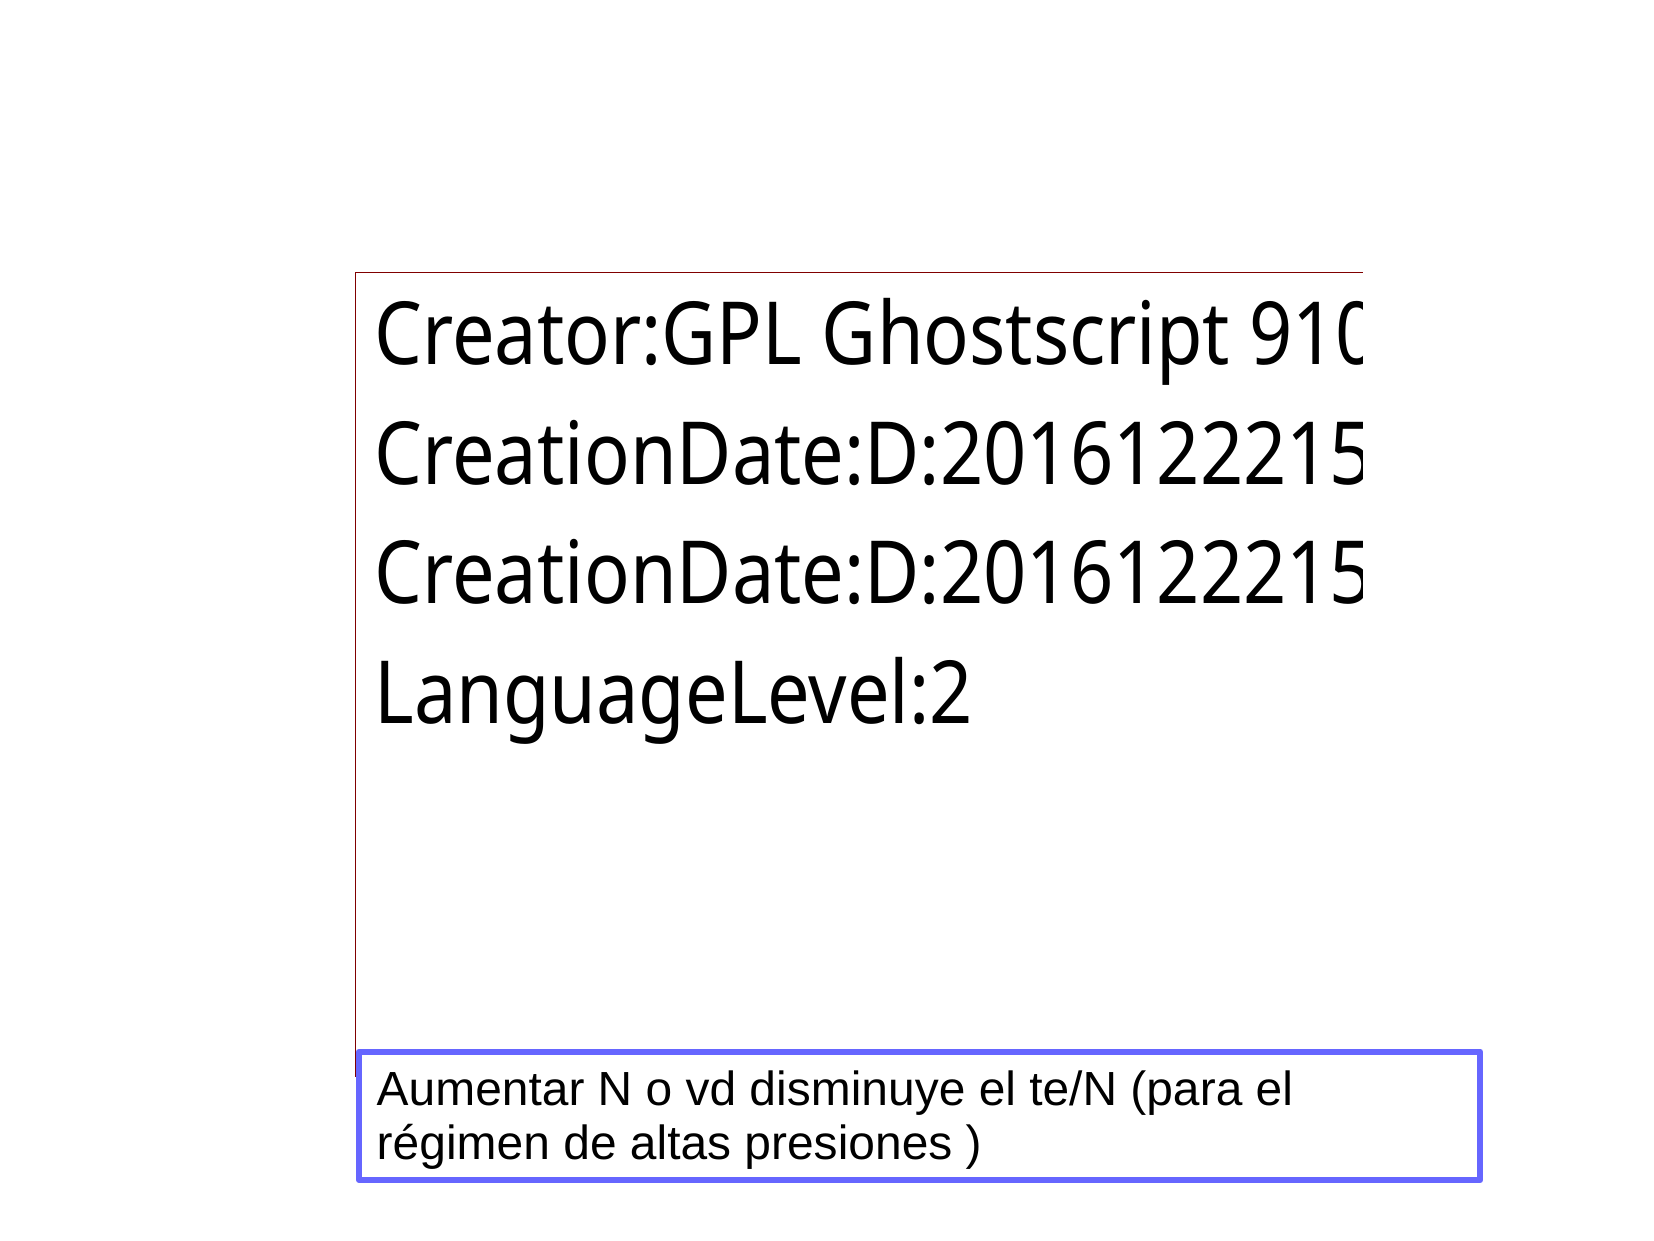

Aumentar N o vd disminuye el te/N (para el régimen de altas presiones )